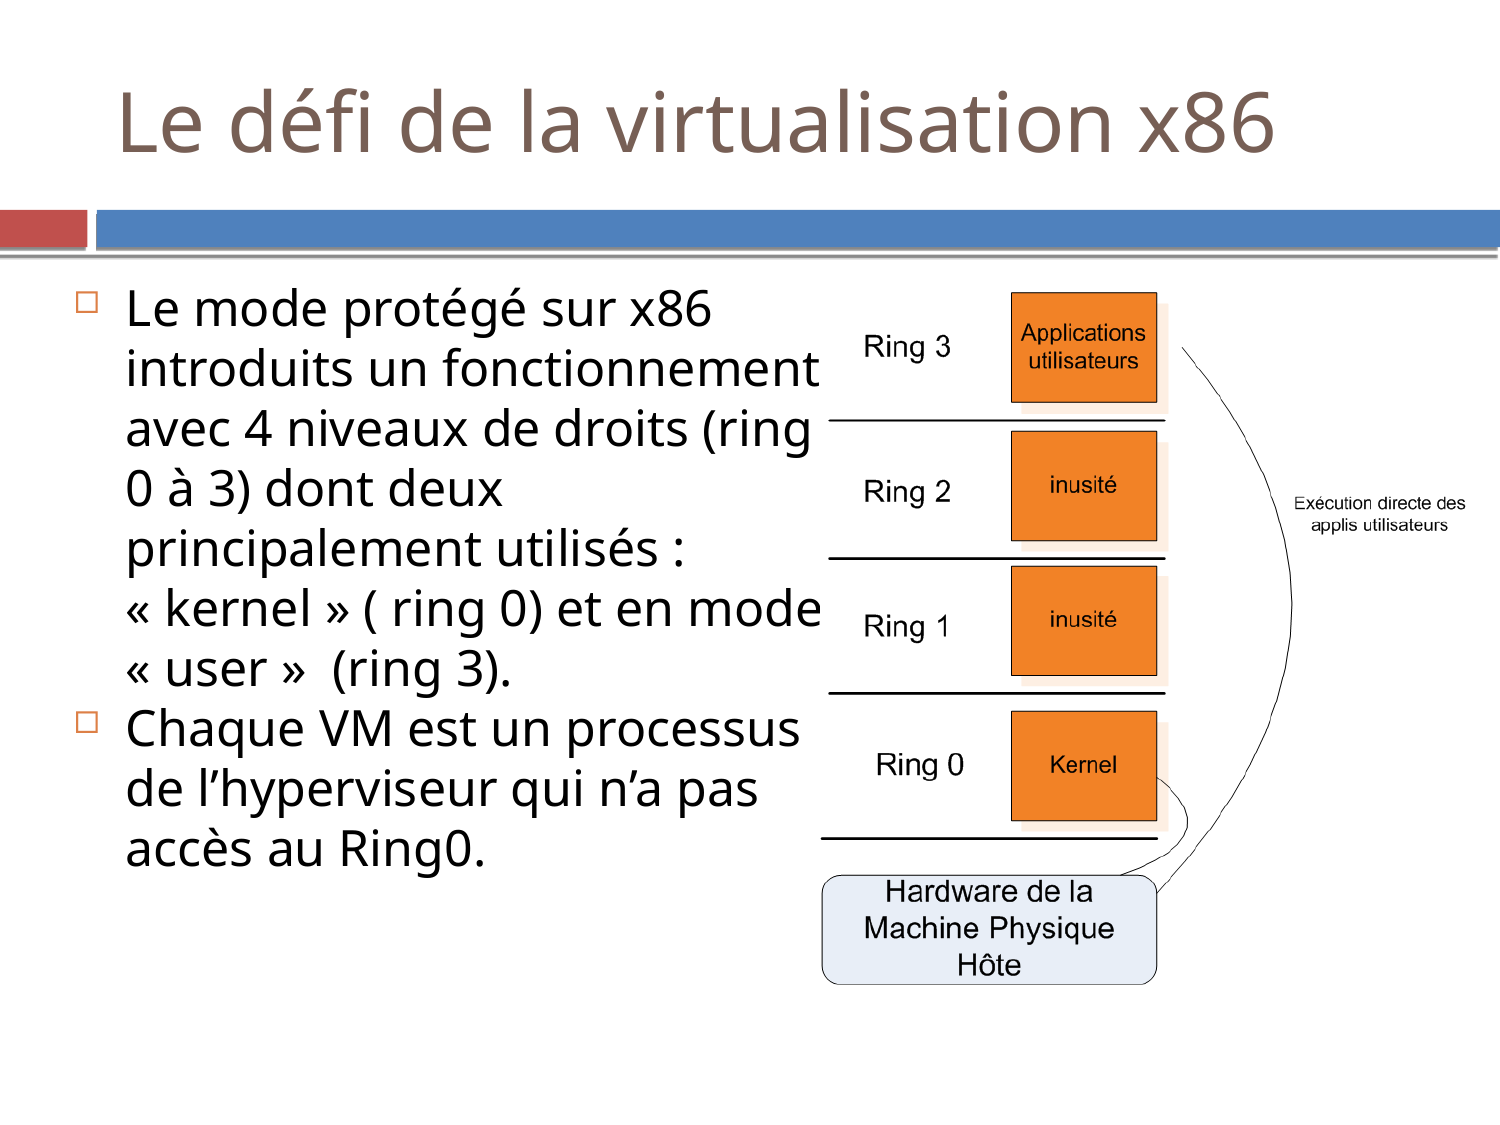

Le défi de la virtualisation x86
Le mode protégé sur x86 introduits un fonctionnement avec 4 niveaux de droits (ring 0 à 3) dont deux principalement utilisés : « kernel » ( ring 0) et en mode « user » (ring 3).
Chaque VM est un processus de l’hyperviseur qui n’a pas accès au Ring0.